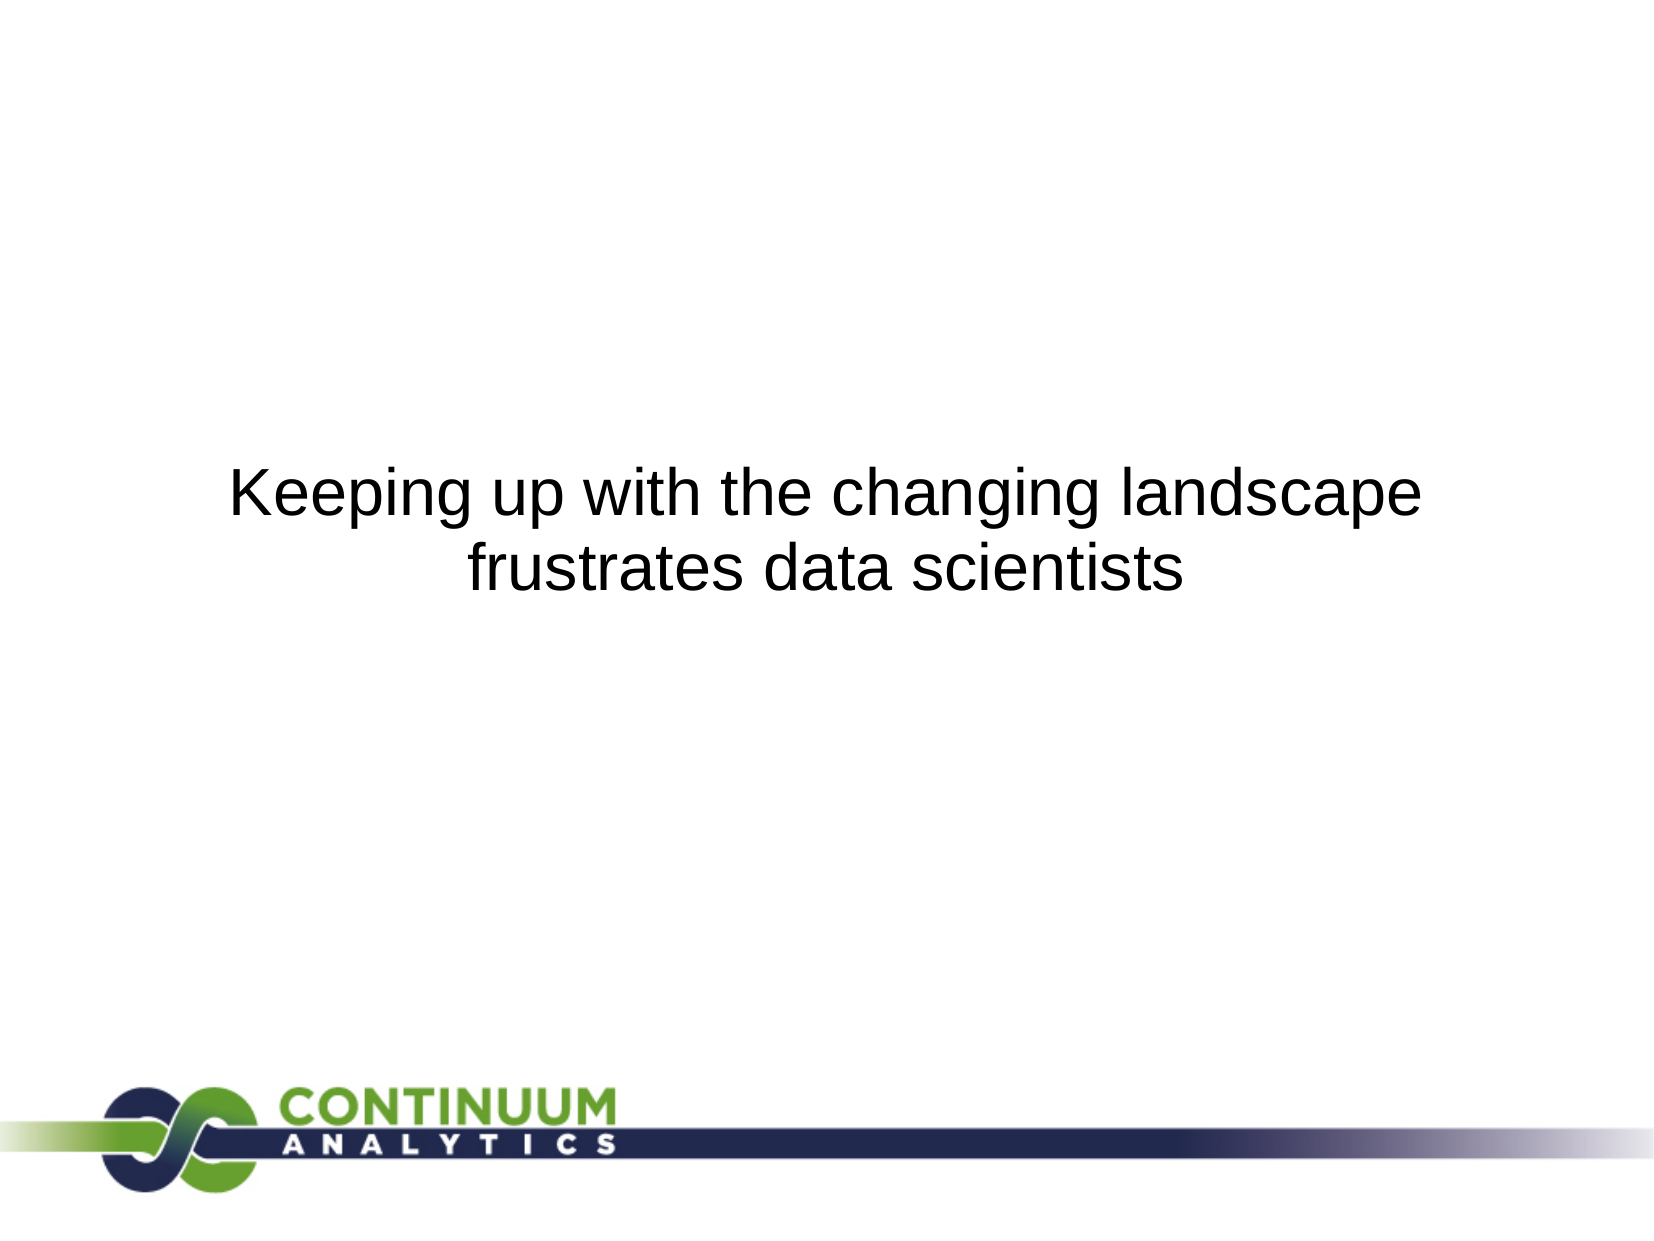

# Keeping up with the changing landscape frustrates data scientists